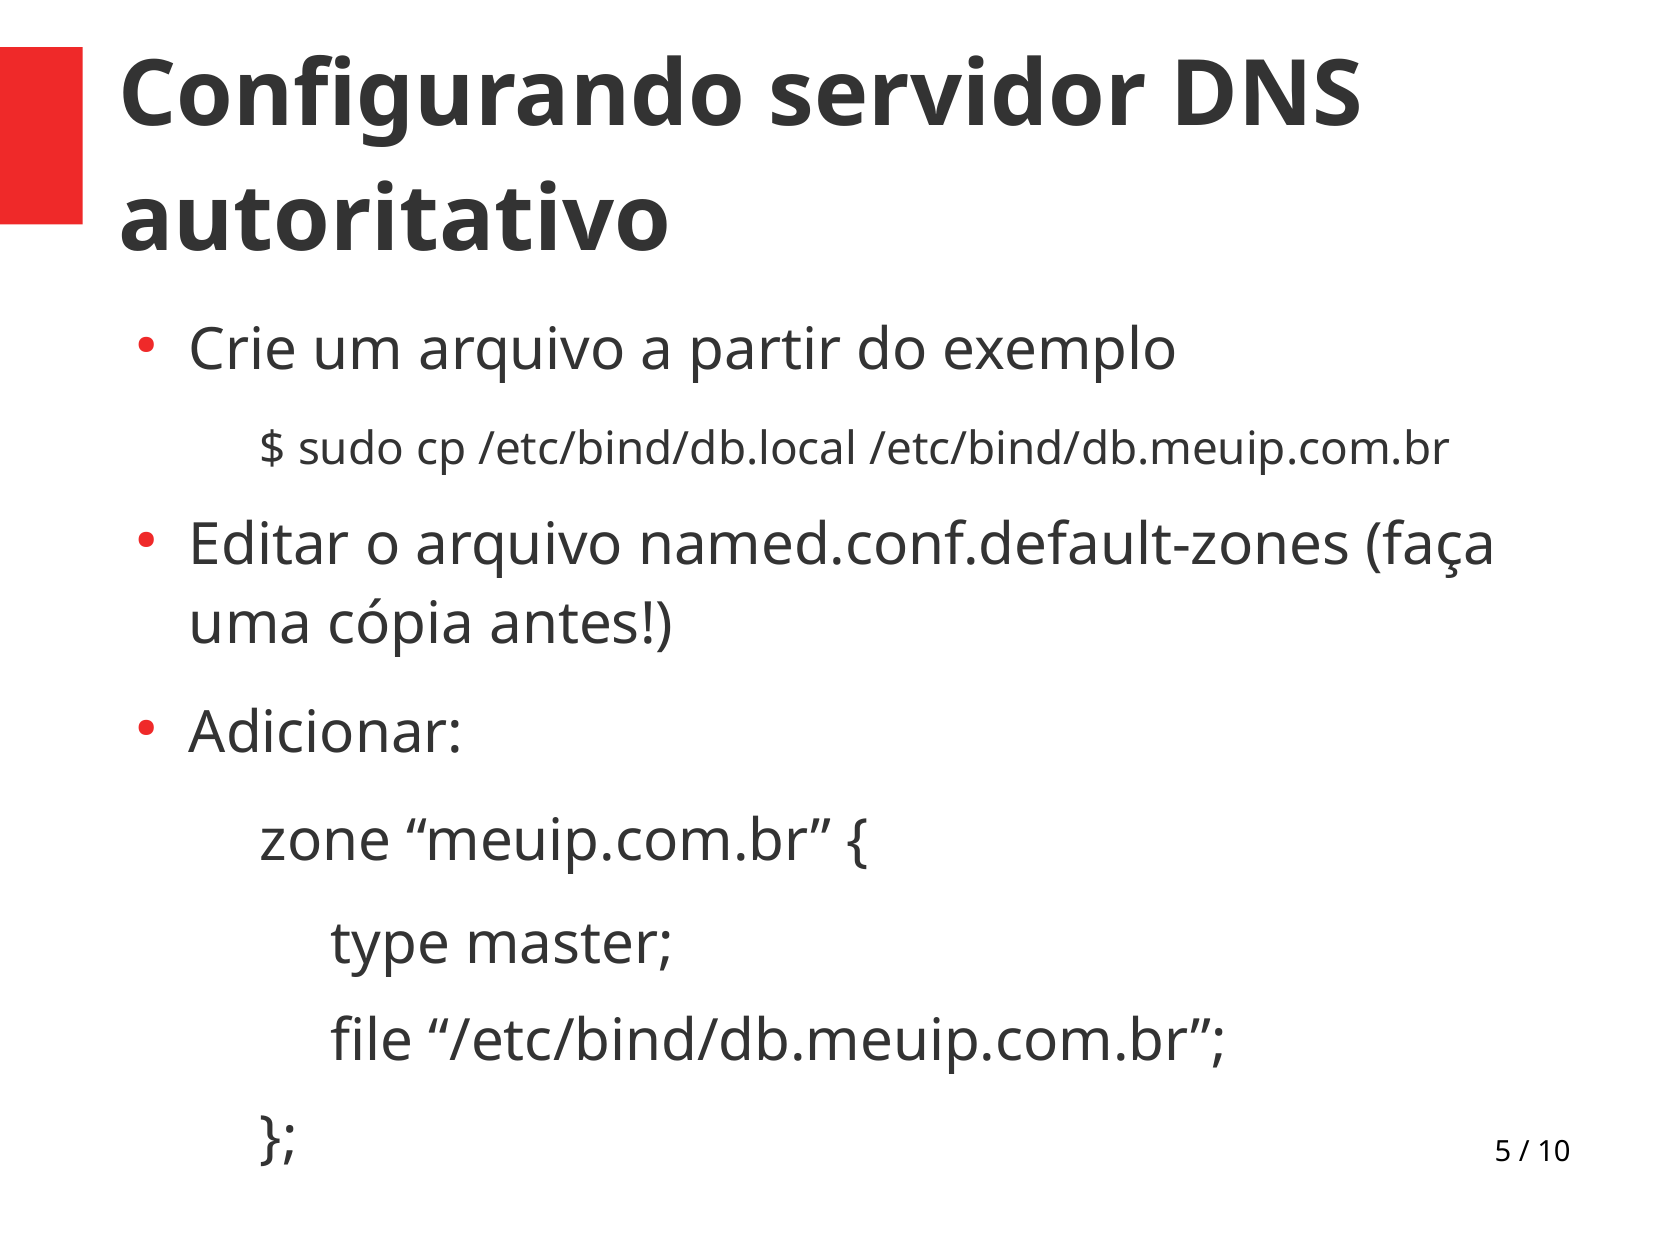

Configurando servidor DNS autoritativo
# Crie um arquivo a partir do exemplo
$ sudo cp /etc/bind/db.local /etc/bind/db.meuip.com.br
Editar o arquivo named.conf.default-zones (faça uma cópia antes!)
Adicionar:
zone “meuip.com.br” {
type master;
file “/etc/bind/db.meuip.com.br”;
};
5